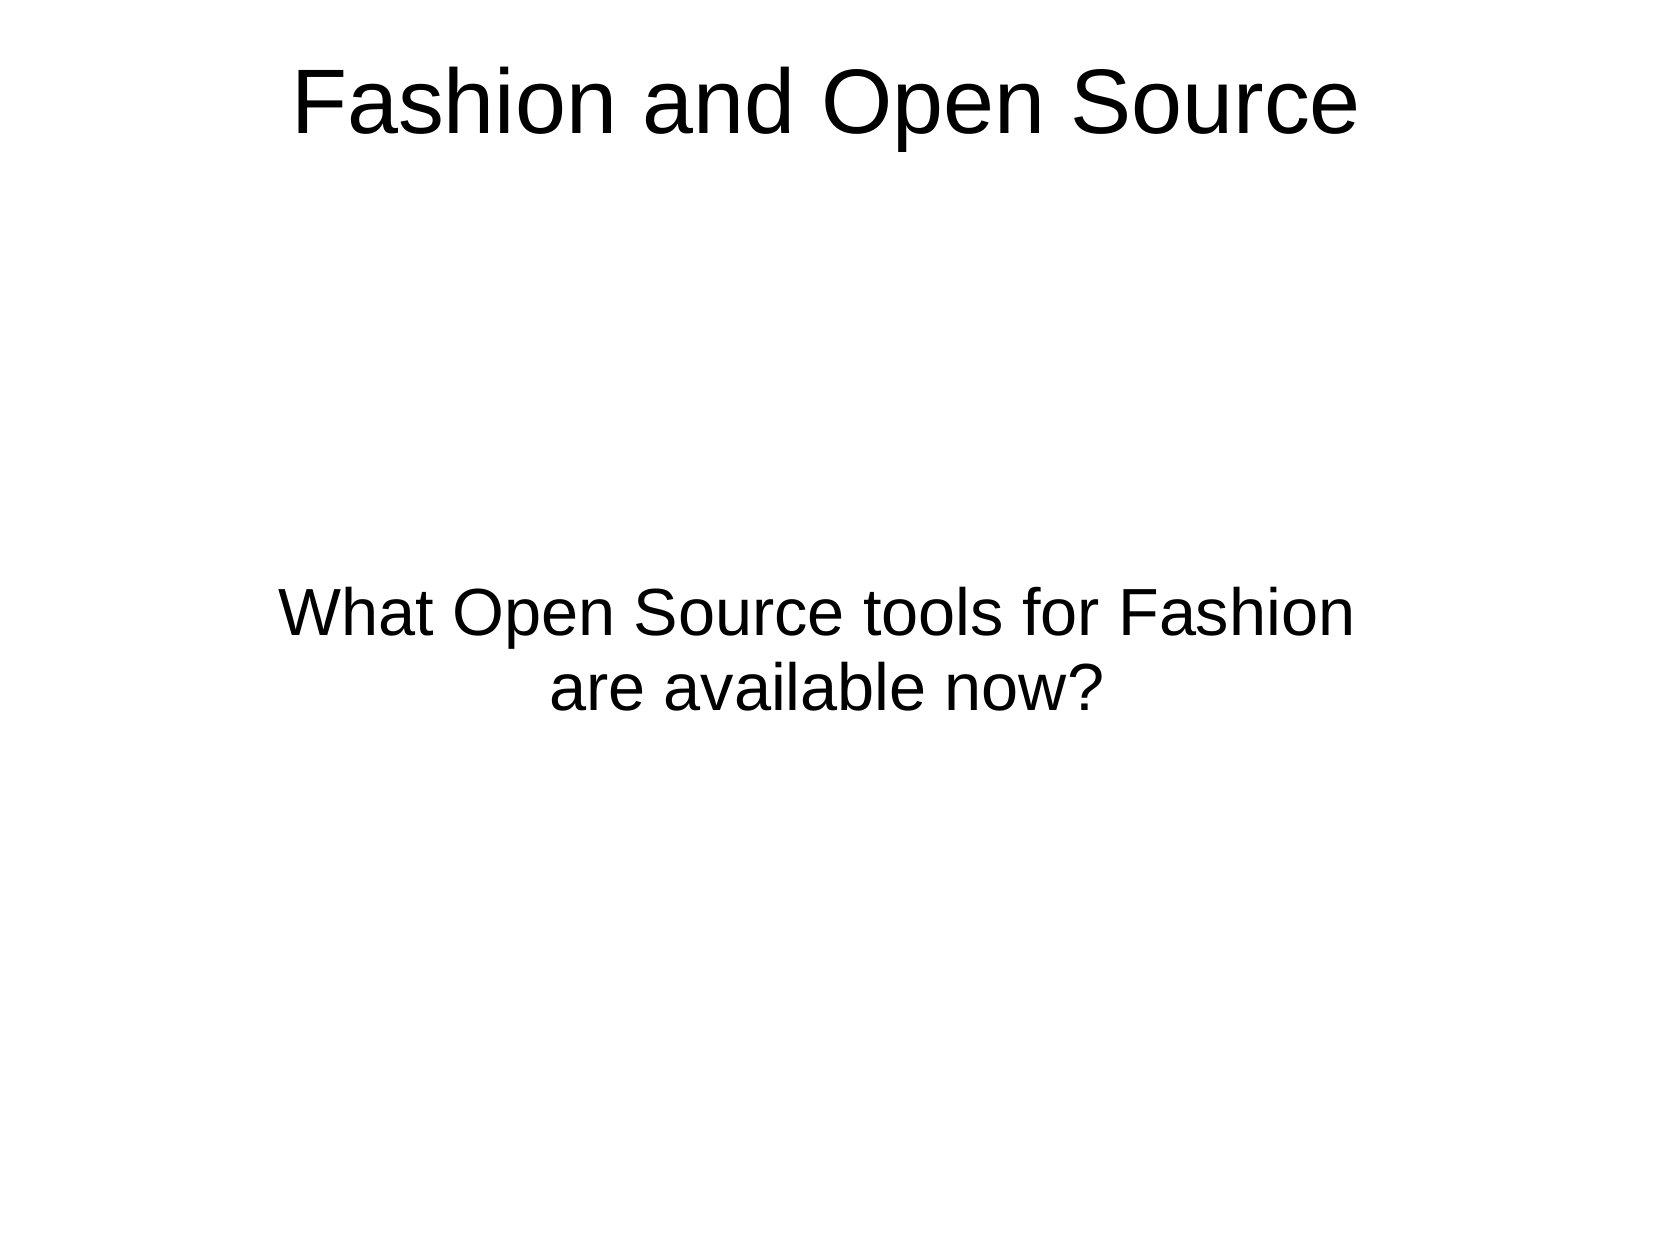

# Fashion and Open Source
What Open Source tools for Fashion
are available now?